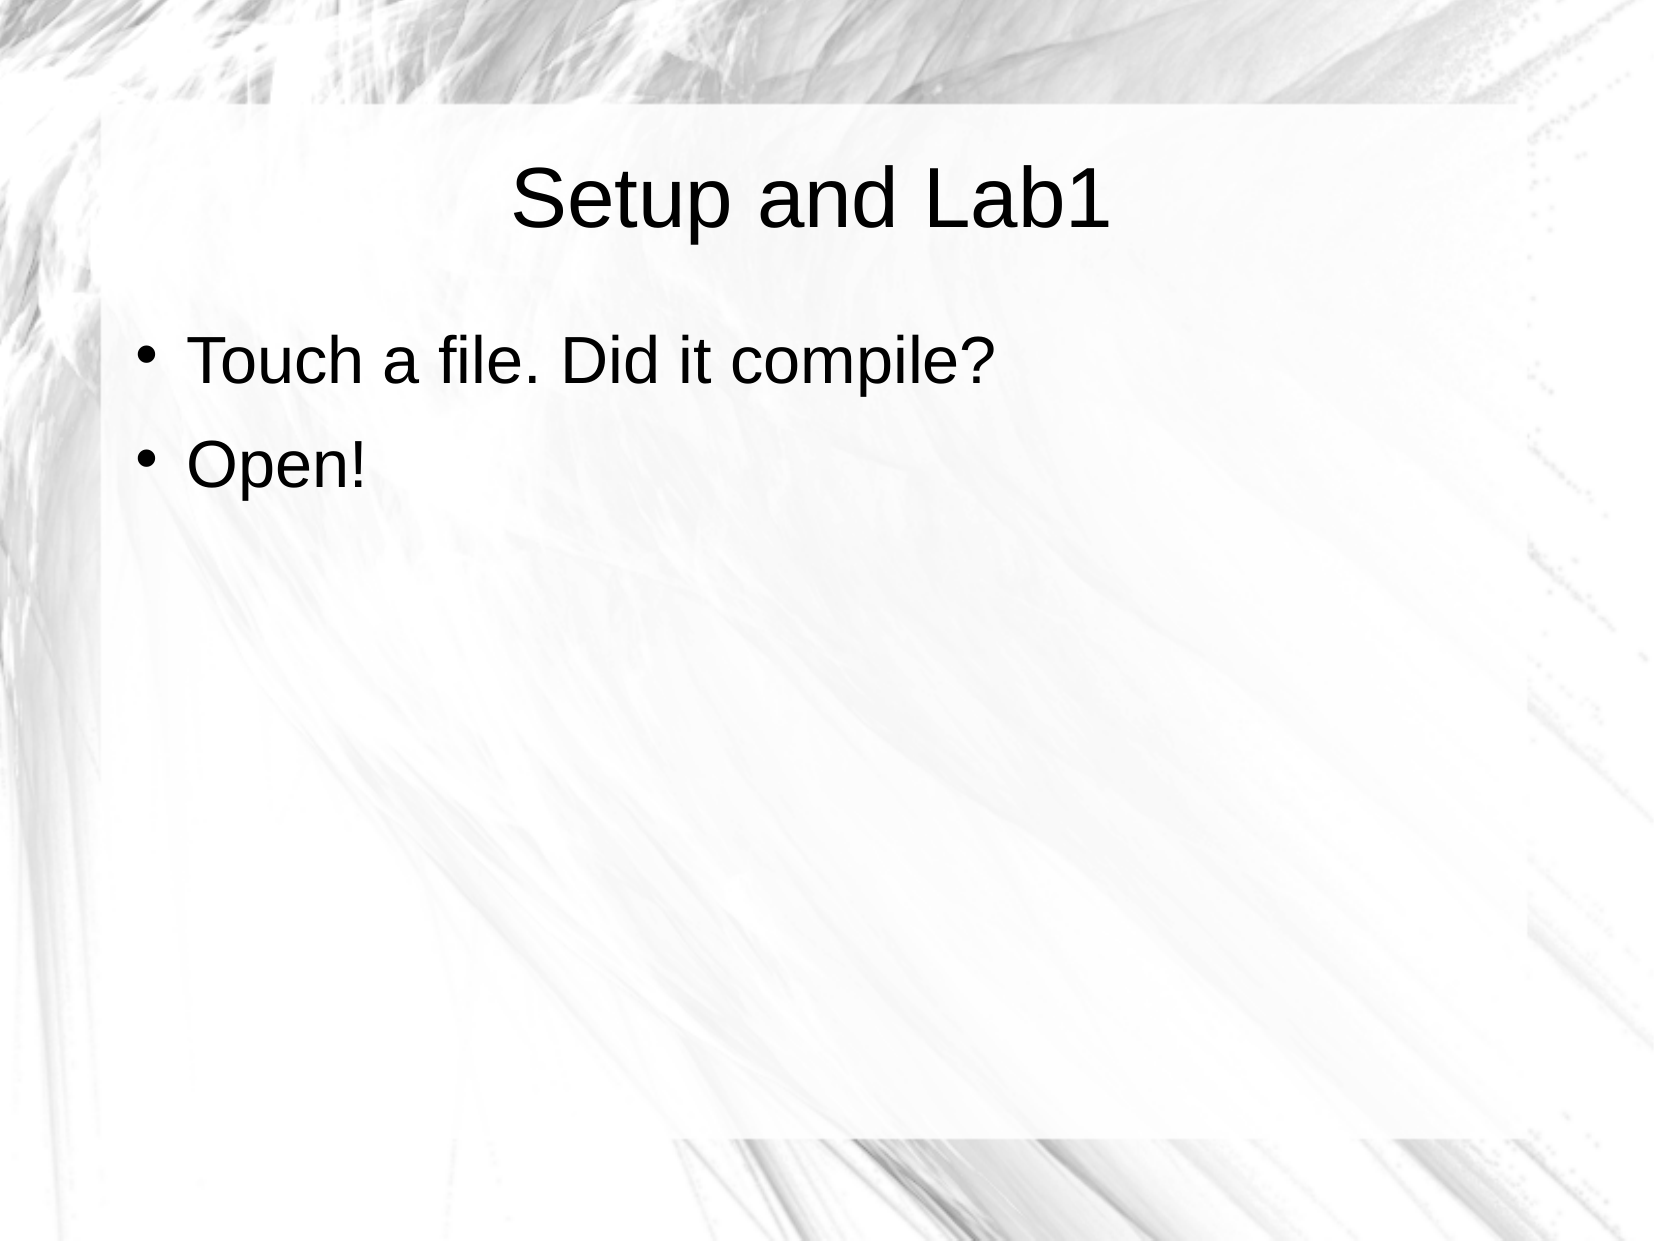

# Setup and Lab1
Touch a file. Did it compile?
Open!